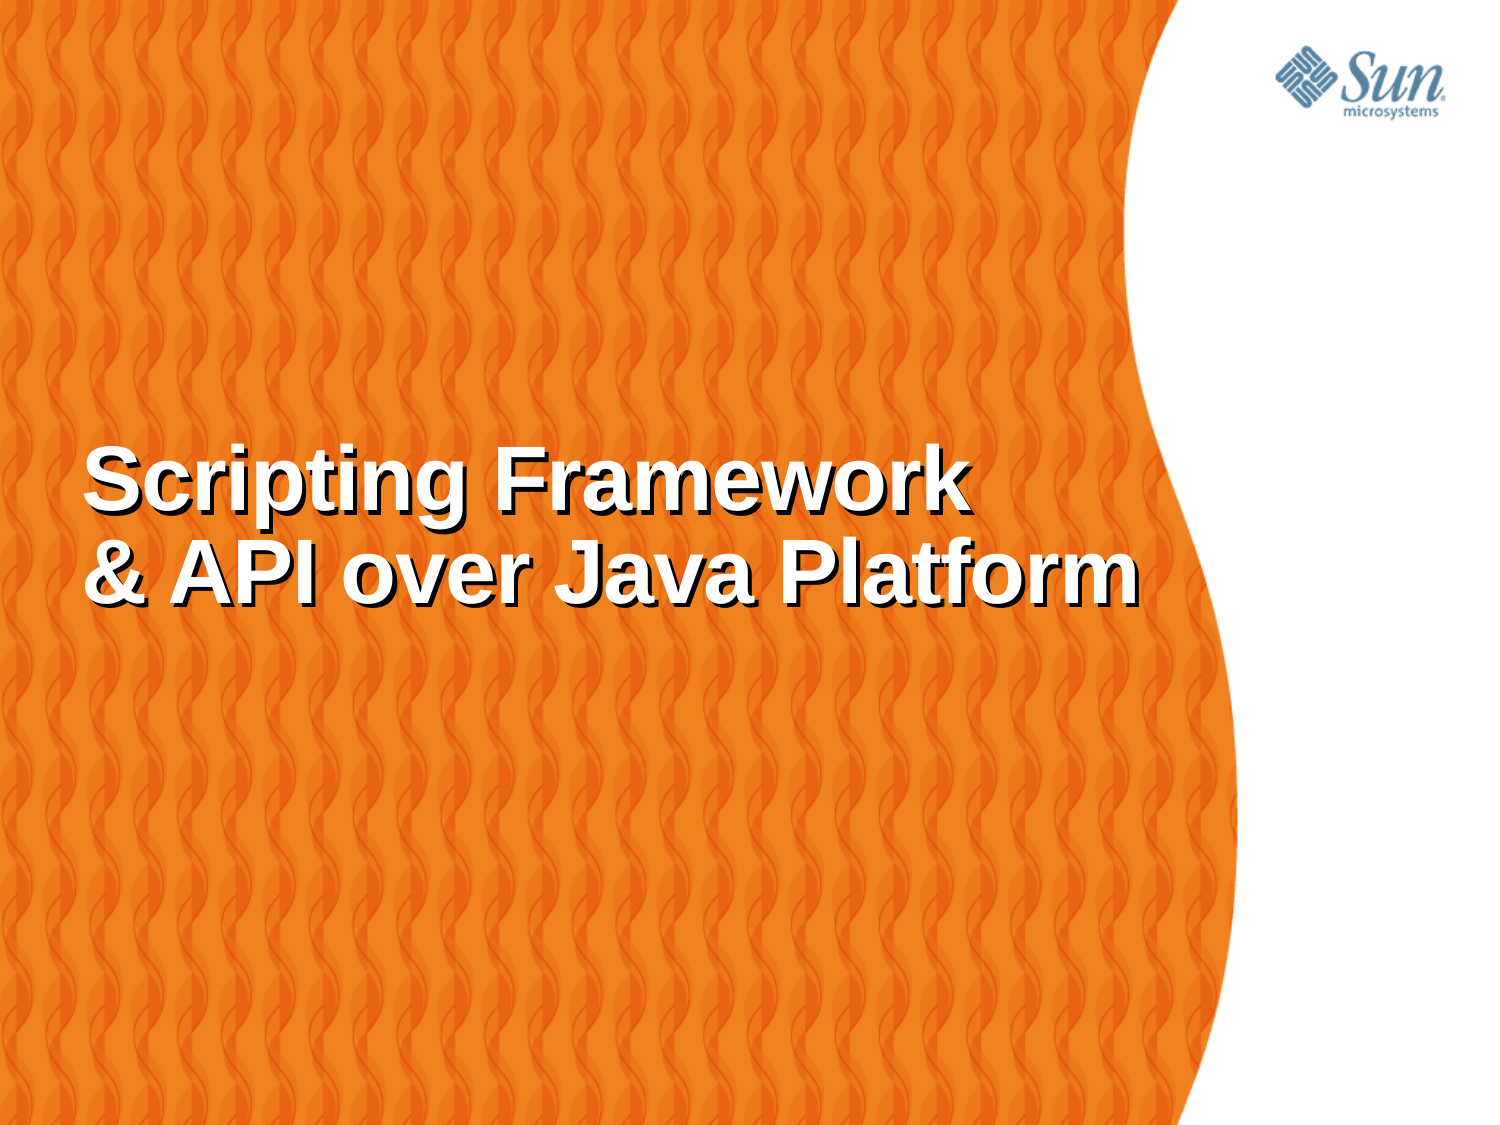

# Scripting Framework & API over Java Platform